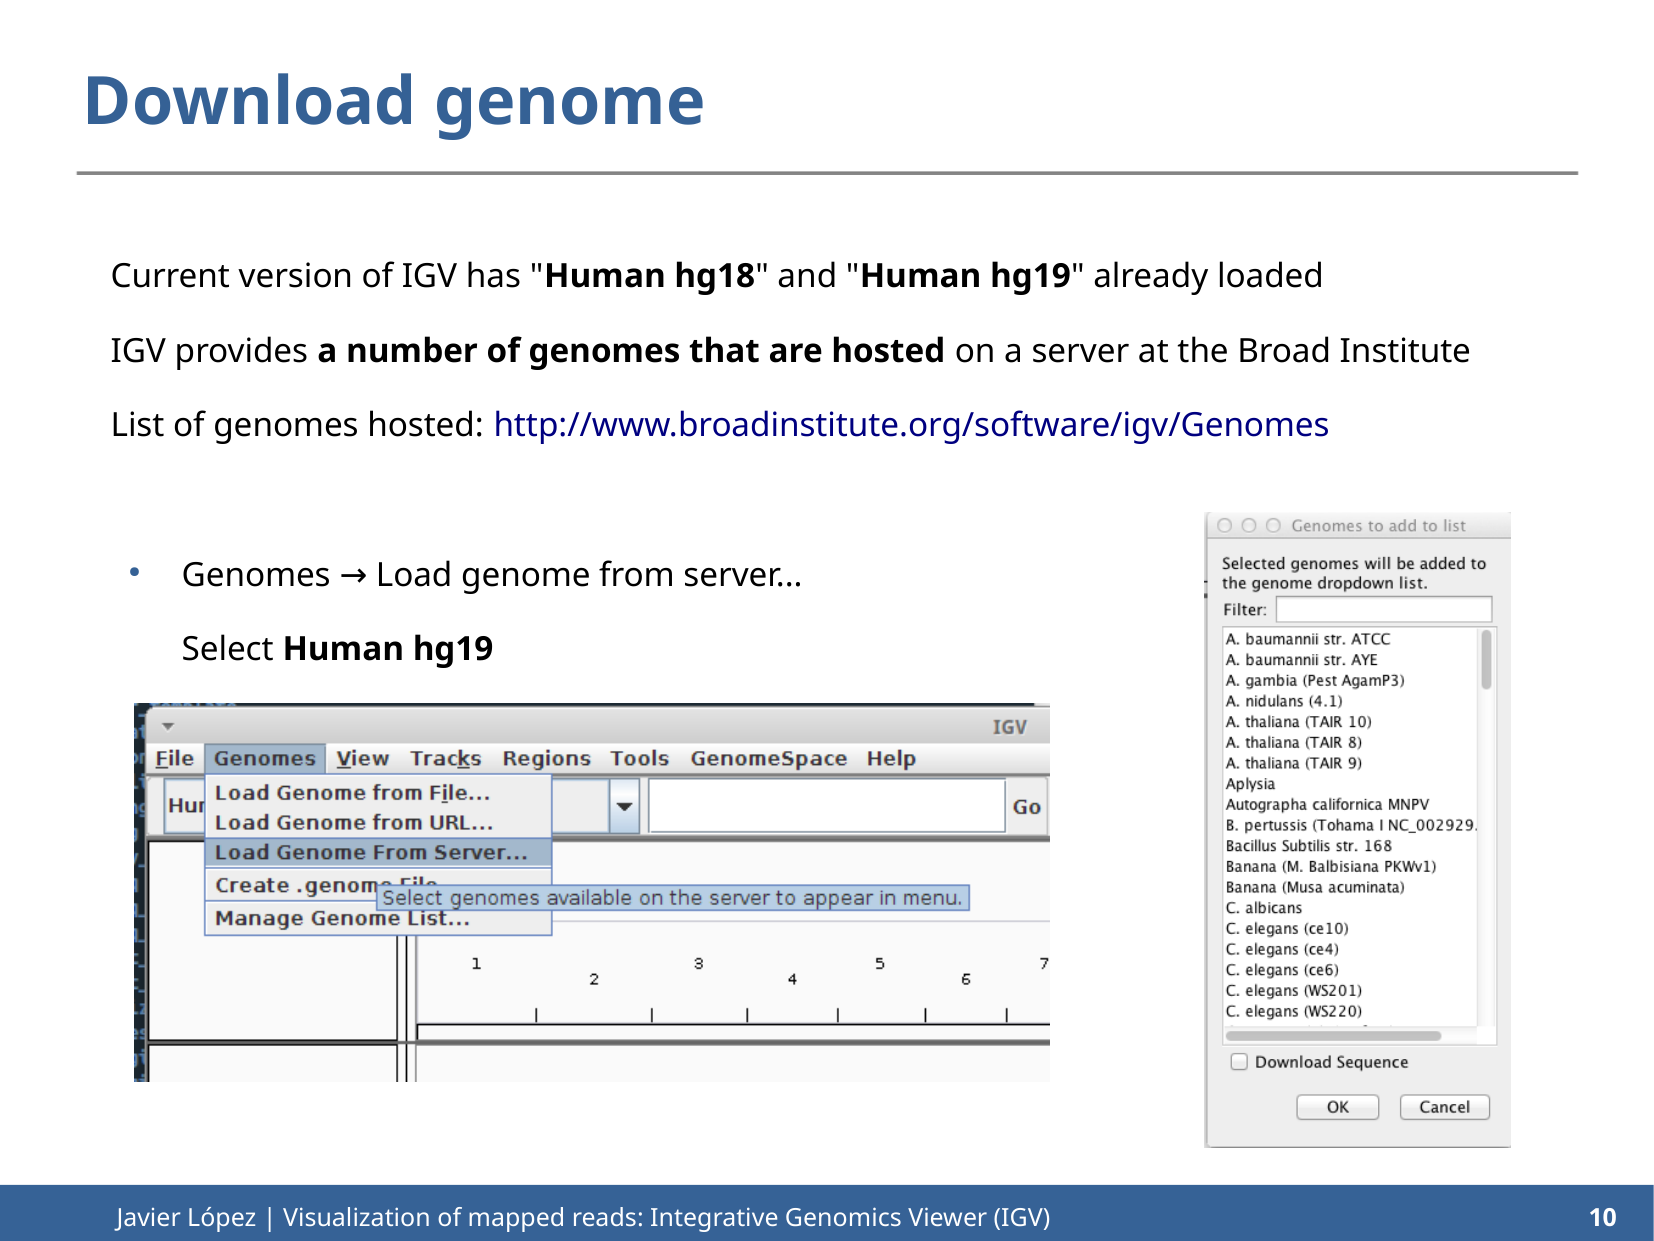

# Download genome
Current version of IGV has "Human hg18" and "Human hg19" already loaded
IGV provides a number of genomes that are hosted on a server at the Broad Institute
List of genomes hosted: http://www.broadinstitute.org/software/igv/Genomes
Genomes → Load genome from server...
Select Human hg19
Javier López | Visualization of mapped reads: Integrative Genomics Viewer (IGV)
10